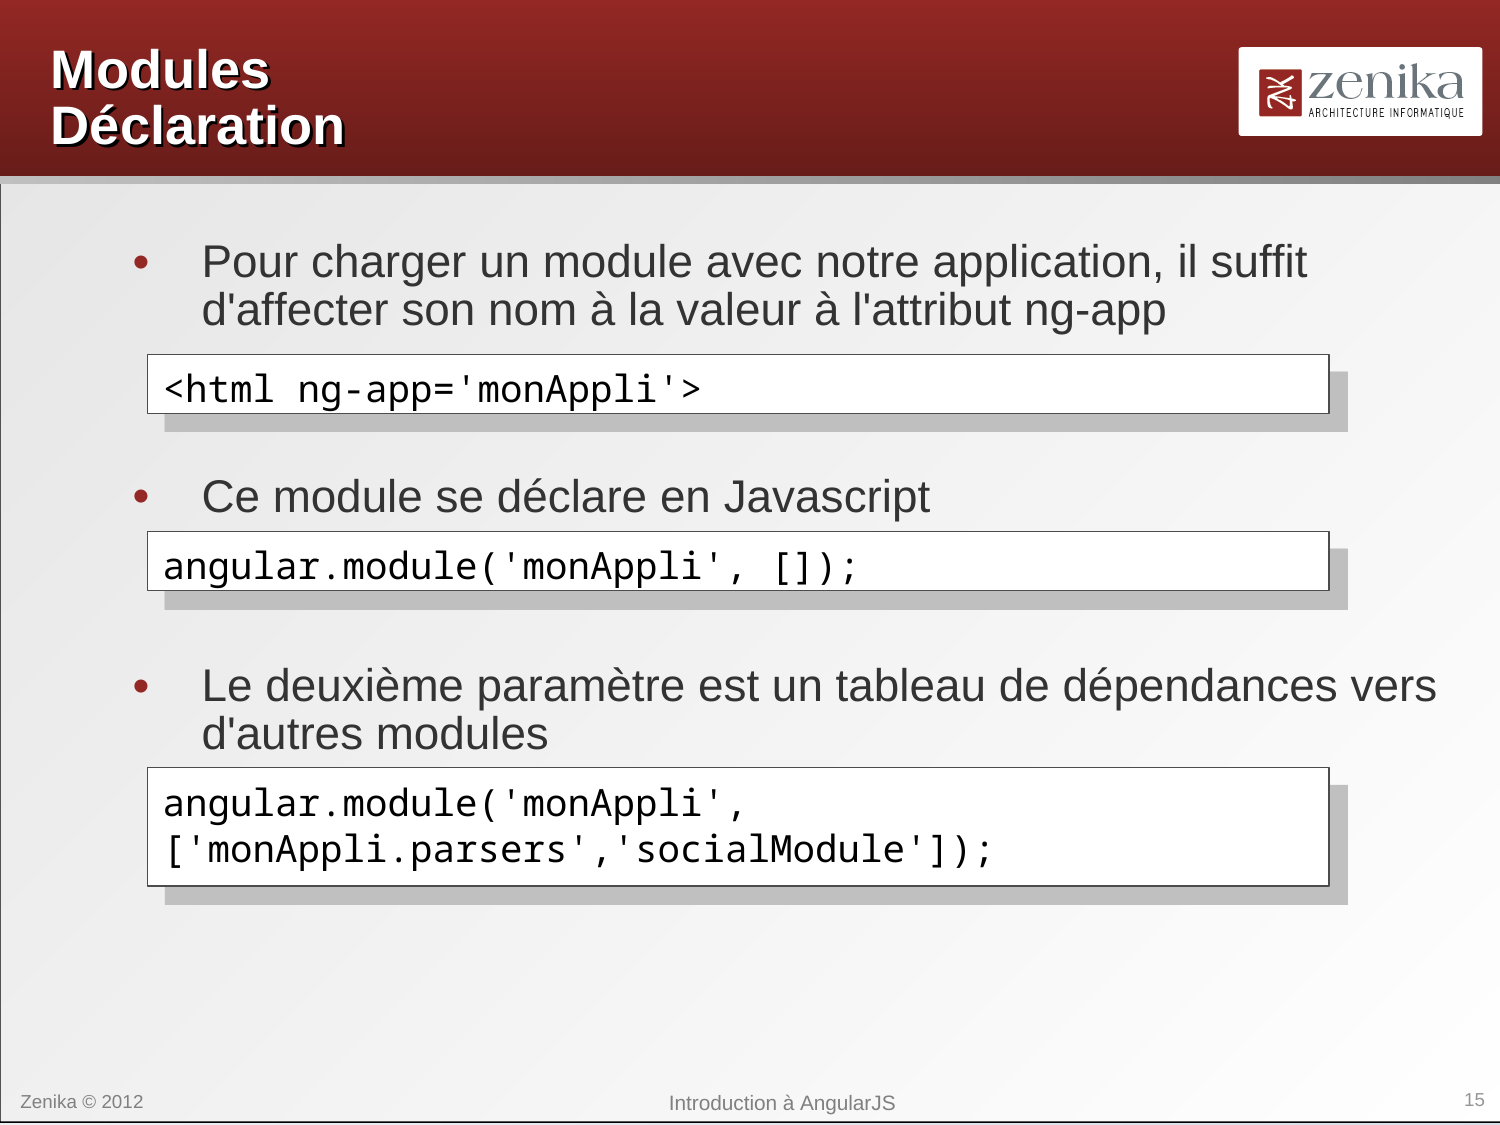

# Modules Déclaration
Pour charger un module avec notre application, il suffit d'affecter son nom à la valeur à l'attribut ng-app
Ce module se déclare en Javascript
Le deuxième paramètre est un tableau de dépendances vers d'autres modules
<html ng-app='monAppli'>
angular.module('monAppli', []);
angular.module('monAppli',
['monAppli.parsers','socialModule']);